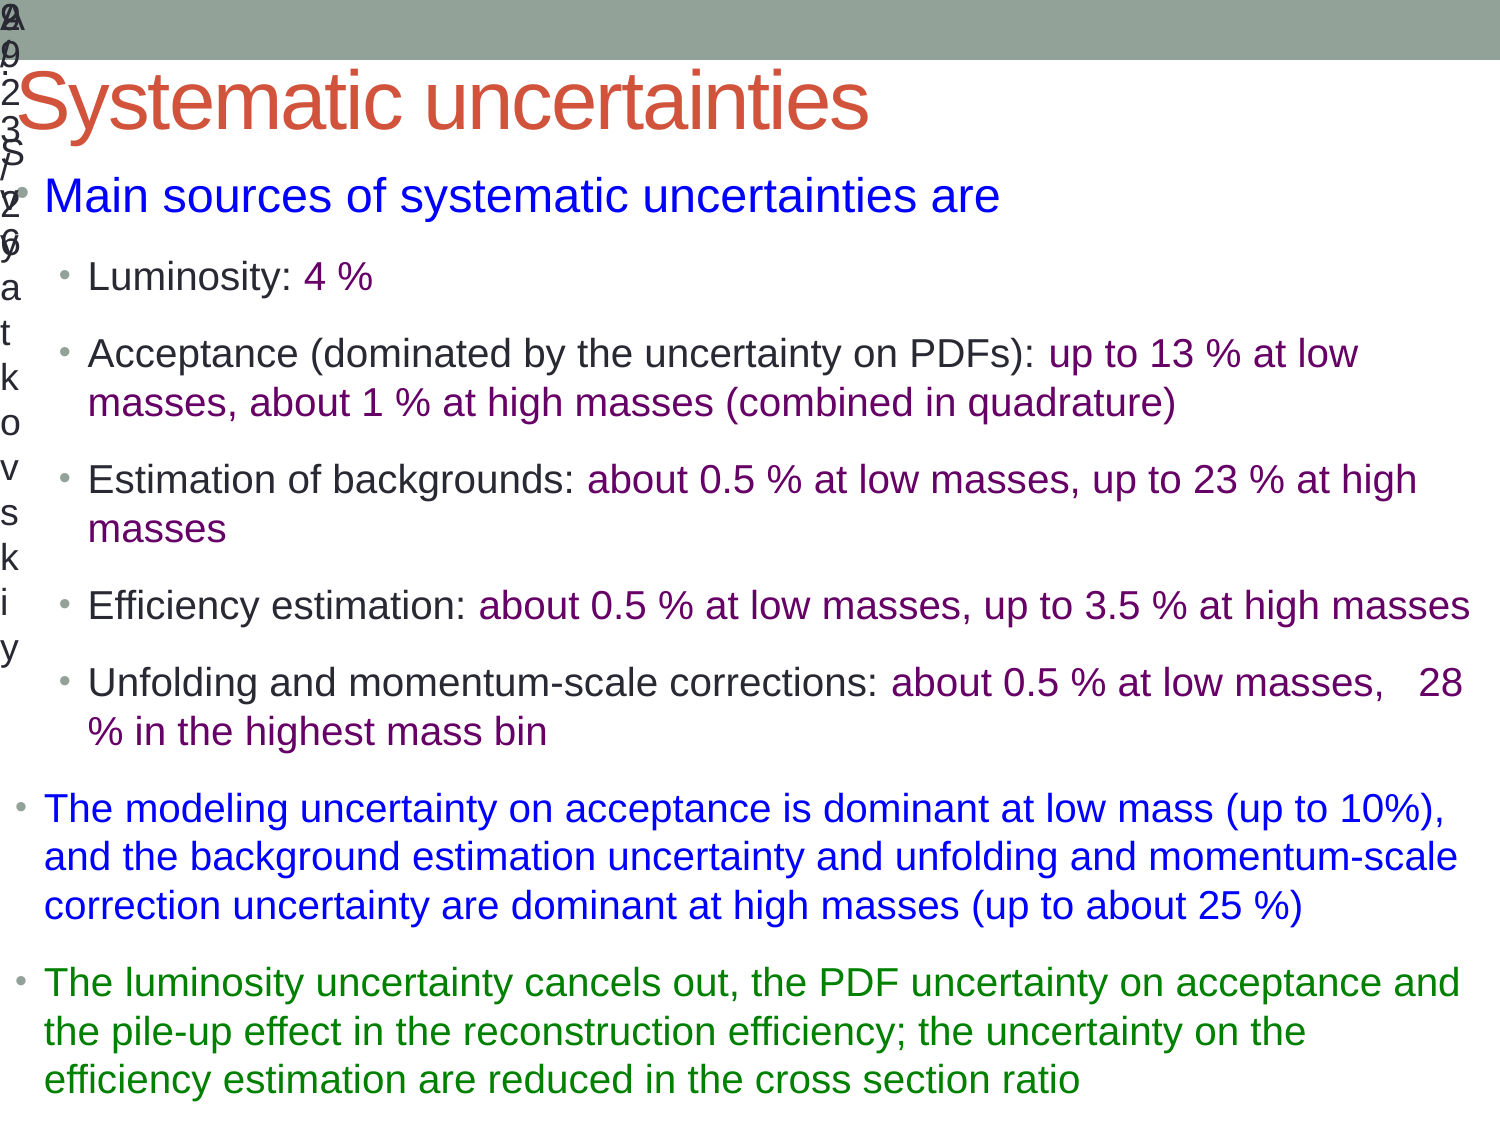

A. Svyatkovskiy
# Systematic uncertainties
Main sources of systematic uncertainties are
Luminosity: 4 %
Acceptance (dominated by the uncertainty on PDFs): up to 13 % at low masses, about 1 % at high masses (combined in quadrature)
Estimation of backgrounds: about 0.5 % at low masses, up to 23 % at high masses
Efficiency estimation: about 0.5 % at low masses, up to 3.5 % at high masses
Unfolding and momentum-scale corrections: about 0.5 % at low masses, 28 % in the highest mass bin
The modeling uncertainty on acceptance is dominant at low mass (up to 10%), and the background estimation uncertainty and unfolding and momentum-scale correction uncertainty are dominant at high masses (up to about 25 %)
The luminosity uncertainty cancels out, the PDF uncertainty on acceptance and the pile-up effect in the reconstruction efficiency; the uncertainty on the efficiency estimation are reduced in the cross section ratio